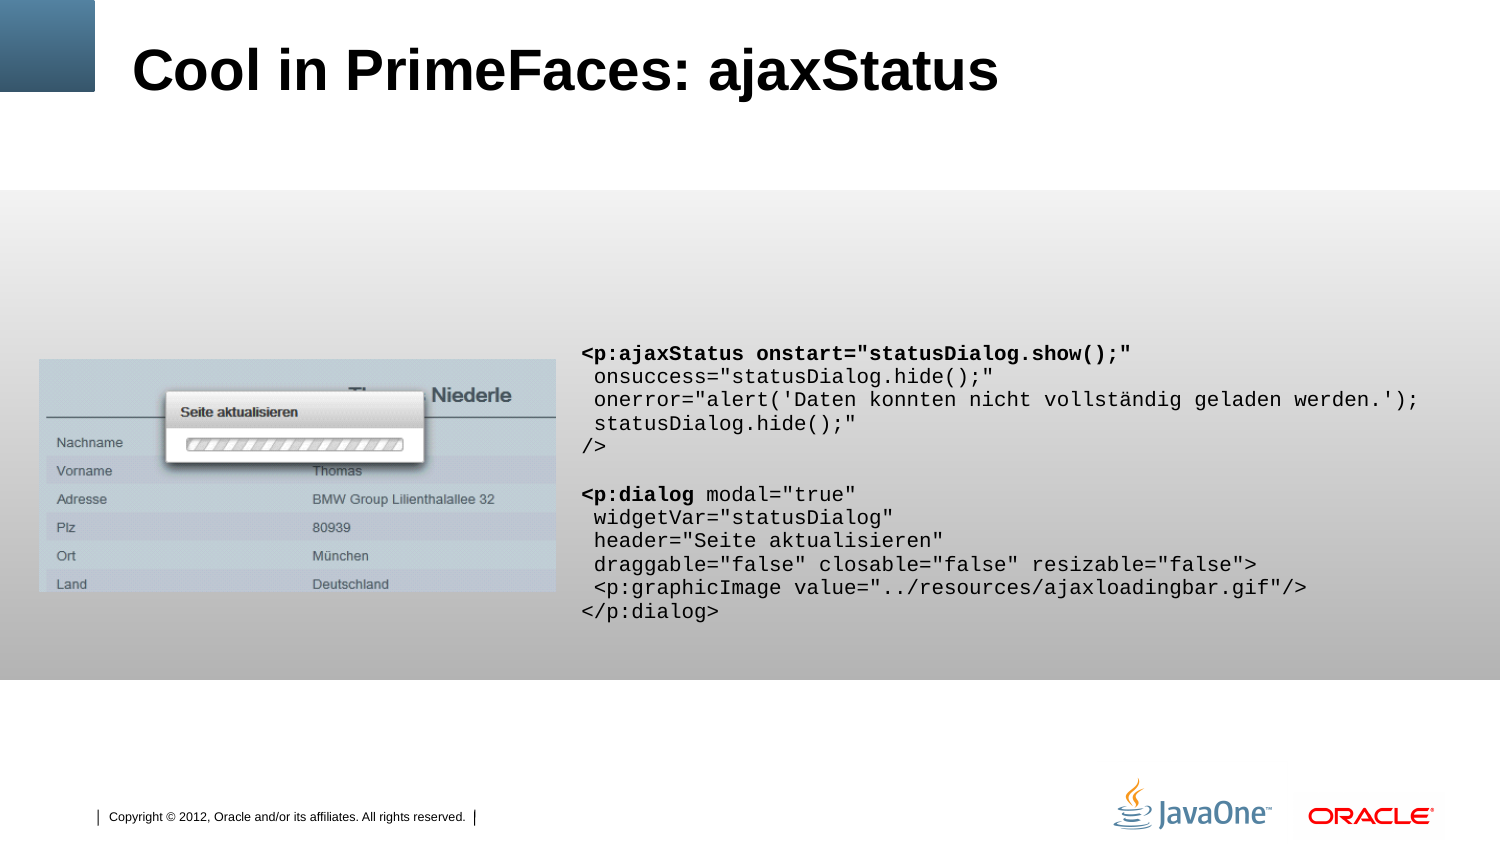

# Cool in PrimeFaces: ajaxStatus
<p:ajaxStatus onstart="statusDialog.show();"
 onsuccess="statusDialog.hide();"
 onerror="alert('Daten konnten nicht vollständig geladen werden.');
 statusDialog.hide();"
/>
<p:dialog modal="true"
 widgetVar="statusDialog"
 header="Seite aktualisieren"
 draggable="false" closable="false" resizable="false">
 <p:graphicImage value="../resources/ajaxloadingbar.gif"/>
</p:dialog>